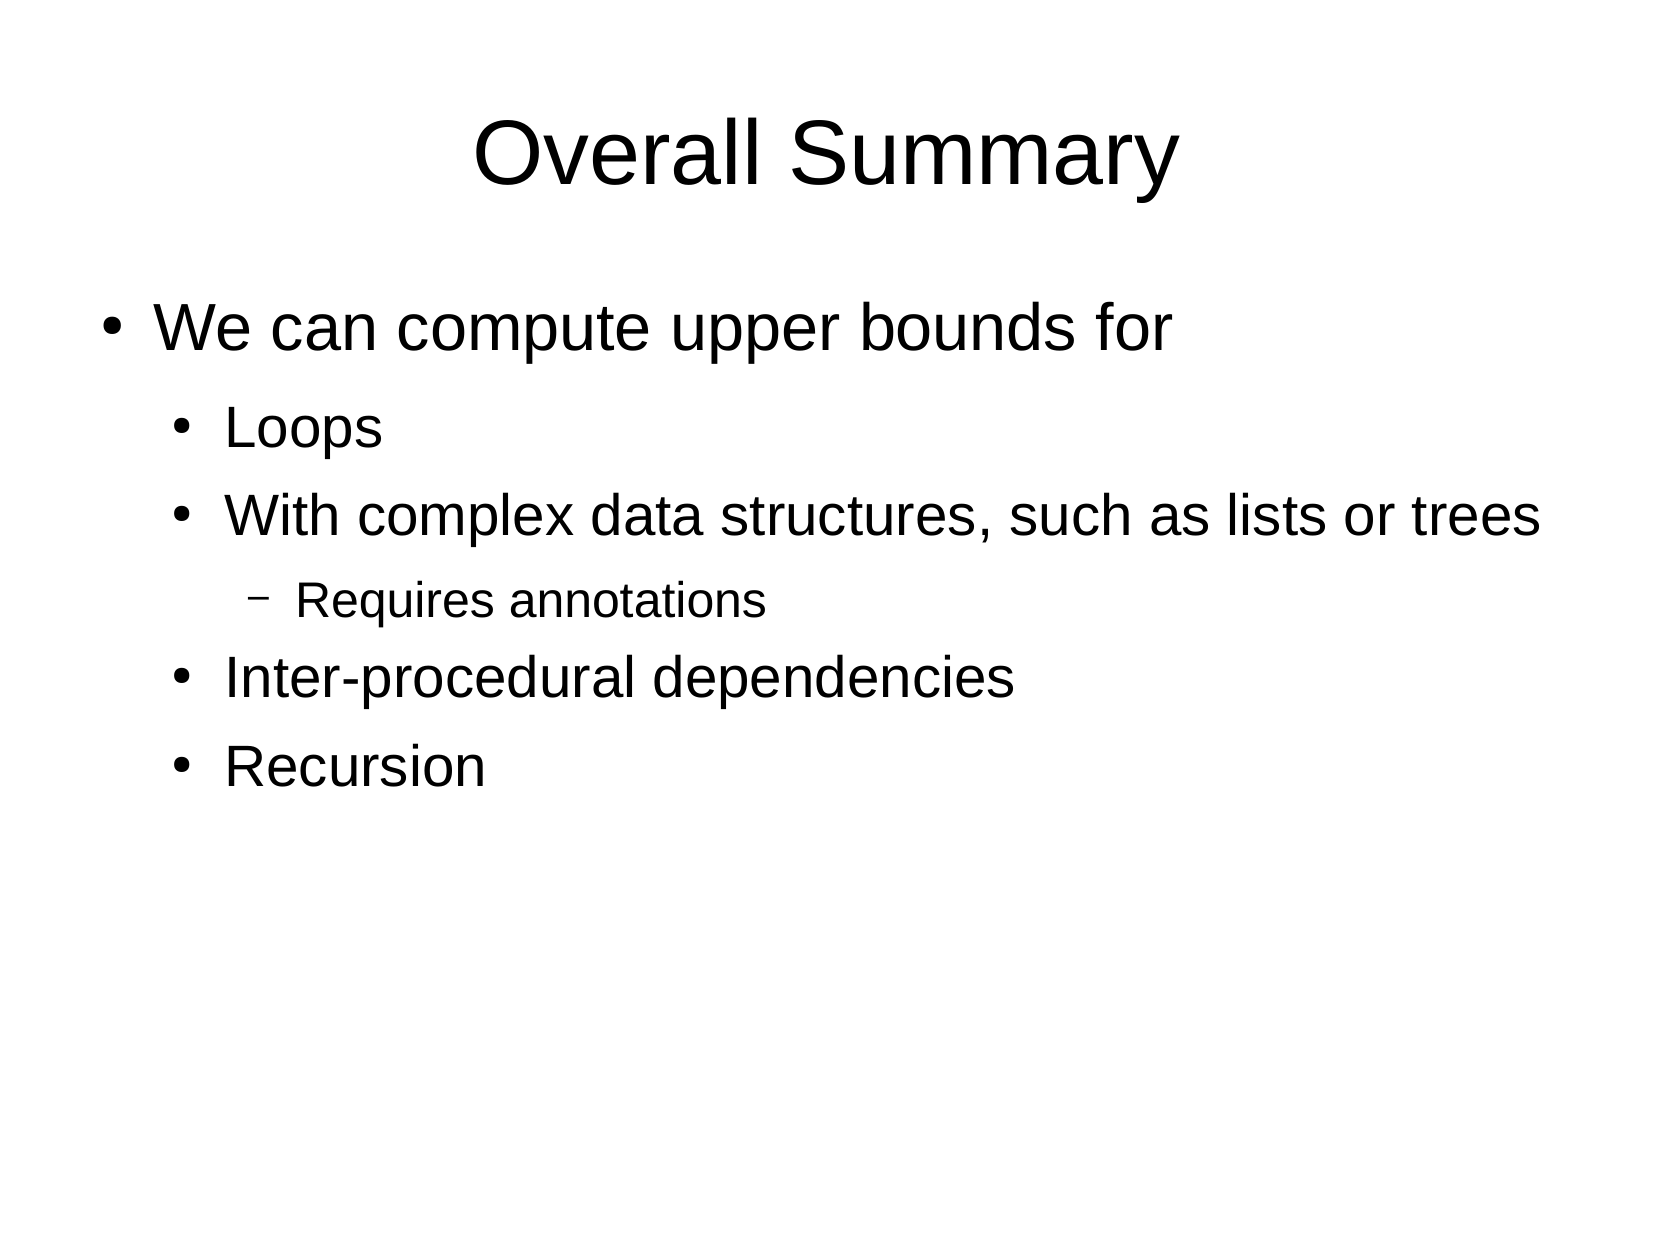

# Overall Summary
We can compute upper bounds for
Loops
With complex data structures, such as lists or trees
Requires annotations
Inter-procedural dependencies
Recursion